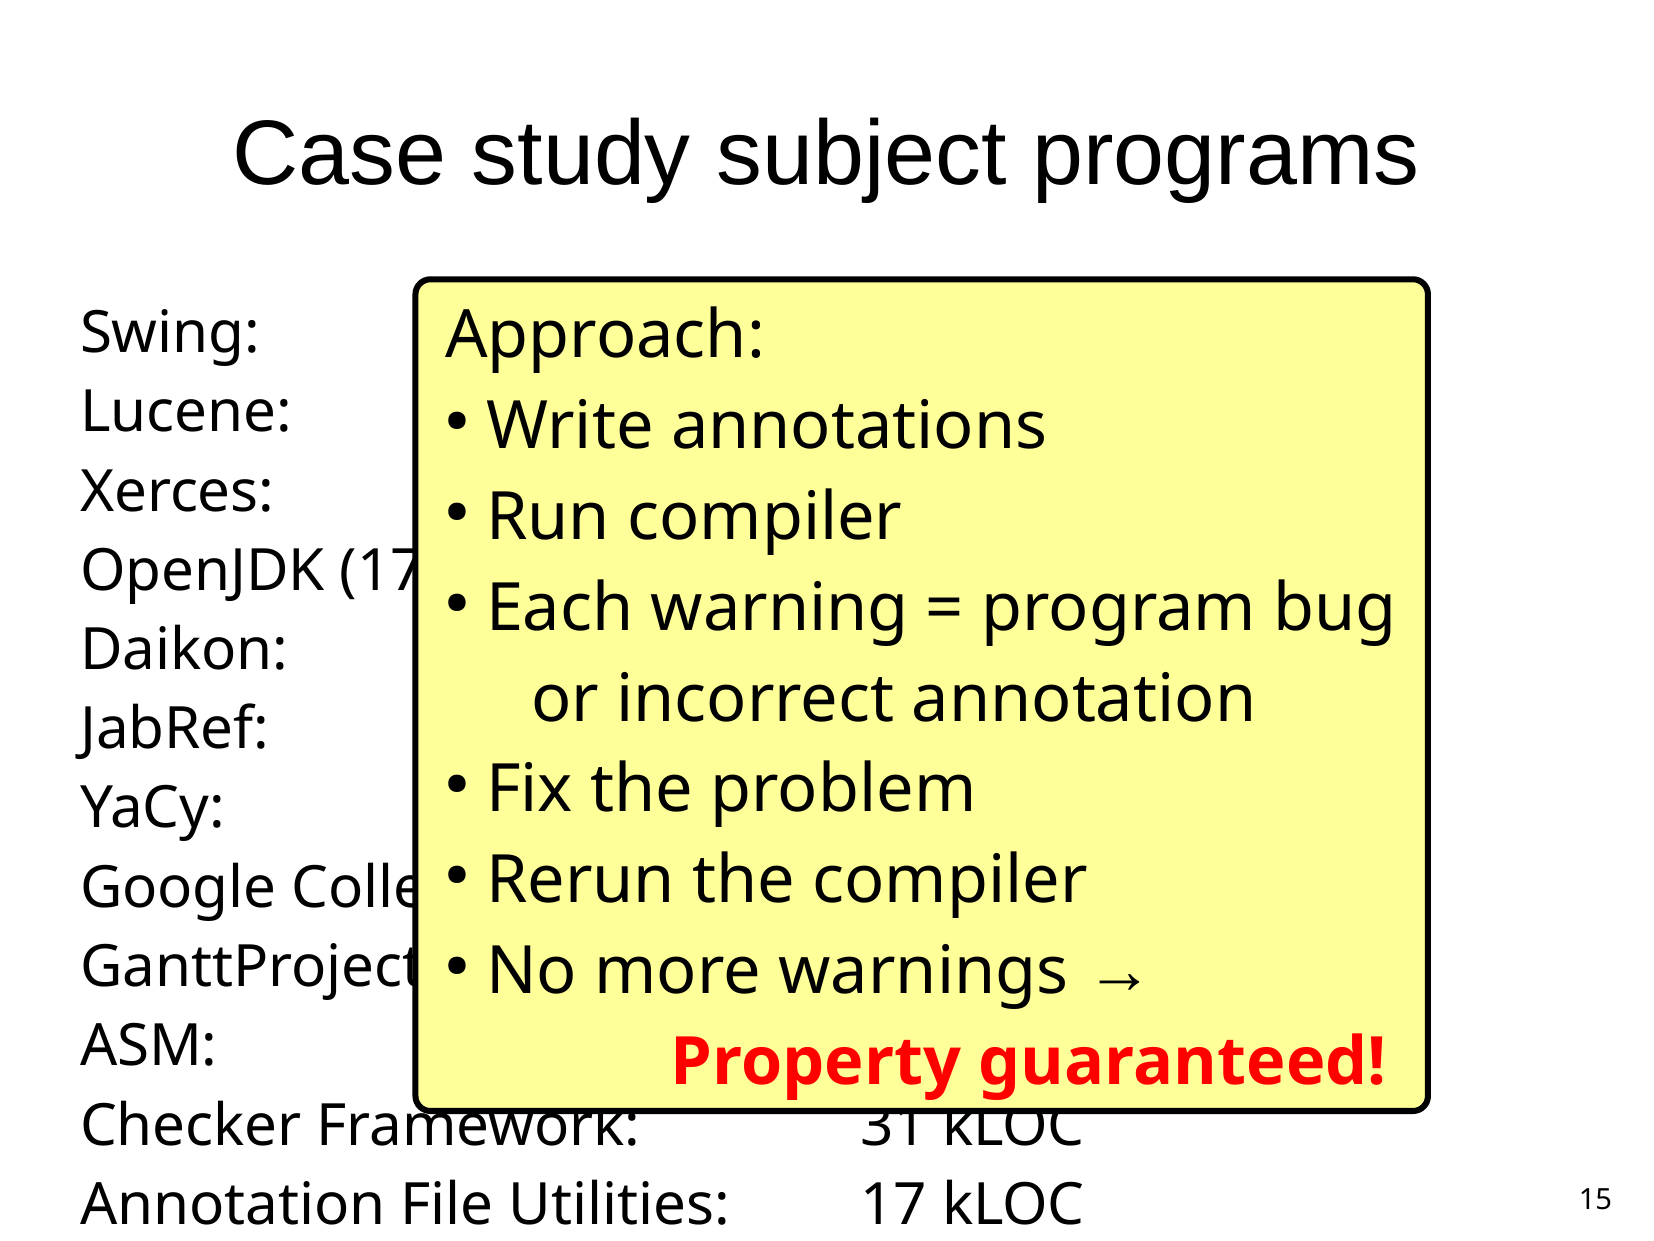

# Case study subject programs
Approach:
 Write annotations
 Run compiler
 Each warning = program bug
 or incorrect annotation
 Fix the problem
 Rerun the compiler
 No more warnings →
			Property guaranteed!
Swing: 								610 kLOC
Lucene: 								479 kLOC
Xerces: 								257 kLOC
OpenJDK (17 packages): 		231 kLOC
Daikon: 								222 kLOC
JabRef: 								117 kLOC
YaCy:									112 kLOC
Google Collections: 				 78 kLOC
GanttProject: 						 69 kLOC
ASM: 									 33 kLOC
Checker Framework: 			 31 kLOC
Annotation File Utilities: 		 17 kLOC
15